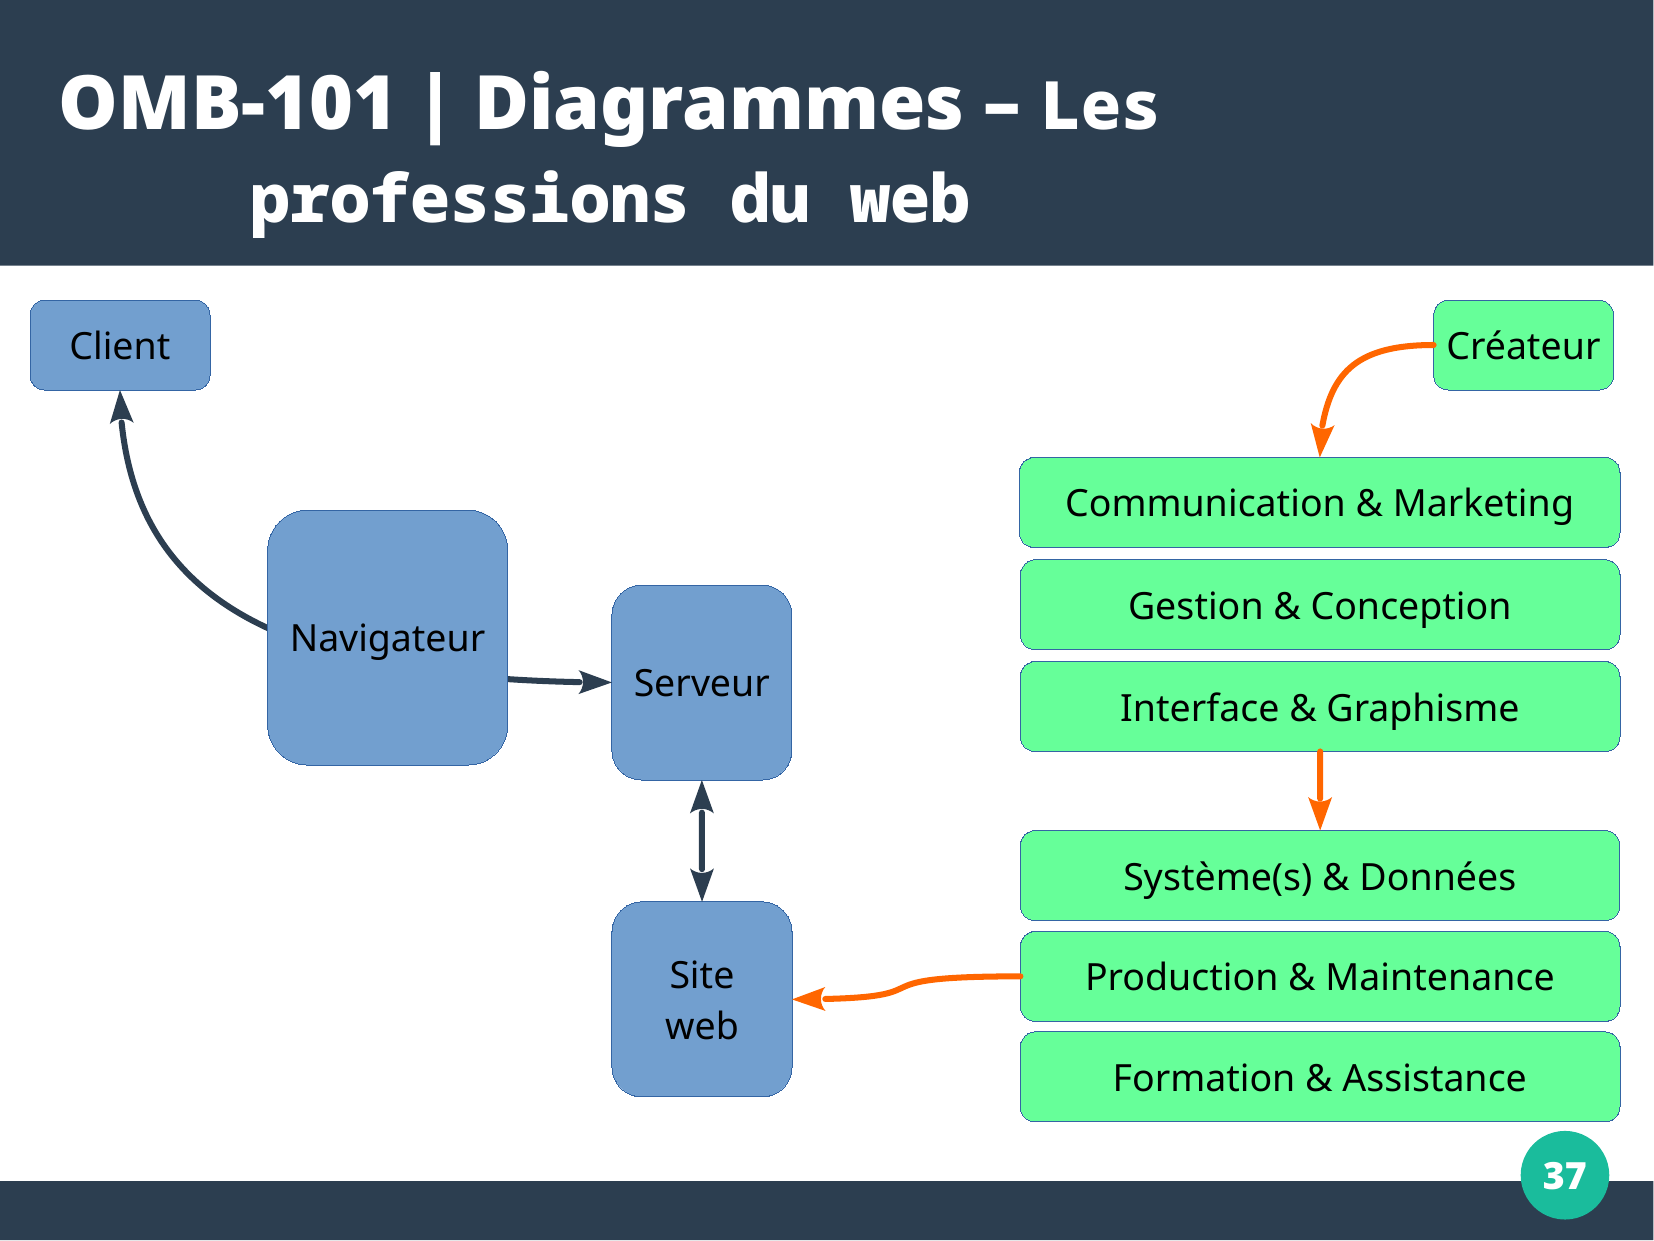

# OMB-101 | Diagrammes – Les professions du web
Client
Créateur
Communication & Marketing
Navigateur
Gestion & Conception
Serveur
Interface & Graphisme
Système(s) & Données
Site
web
Production & Maintenance
Formation & Assistance
37